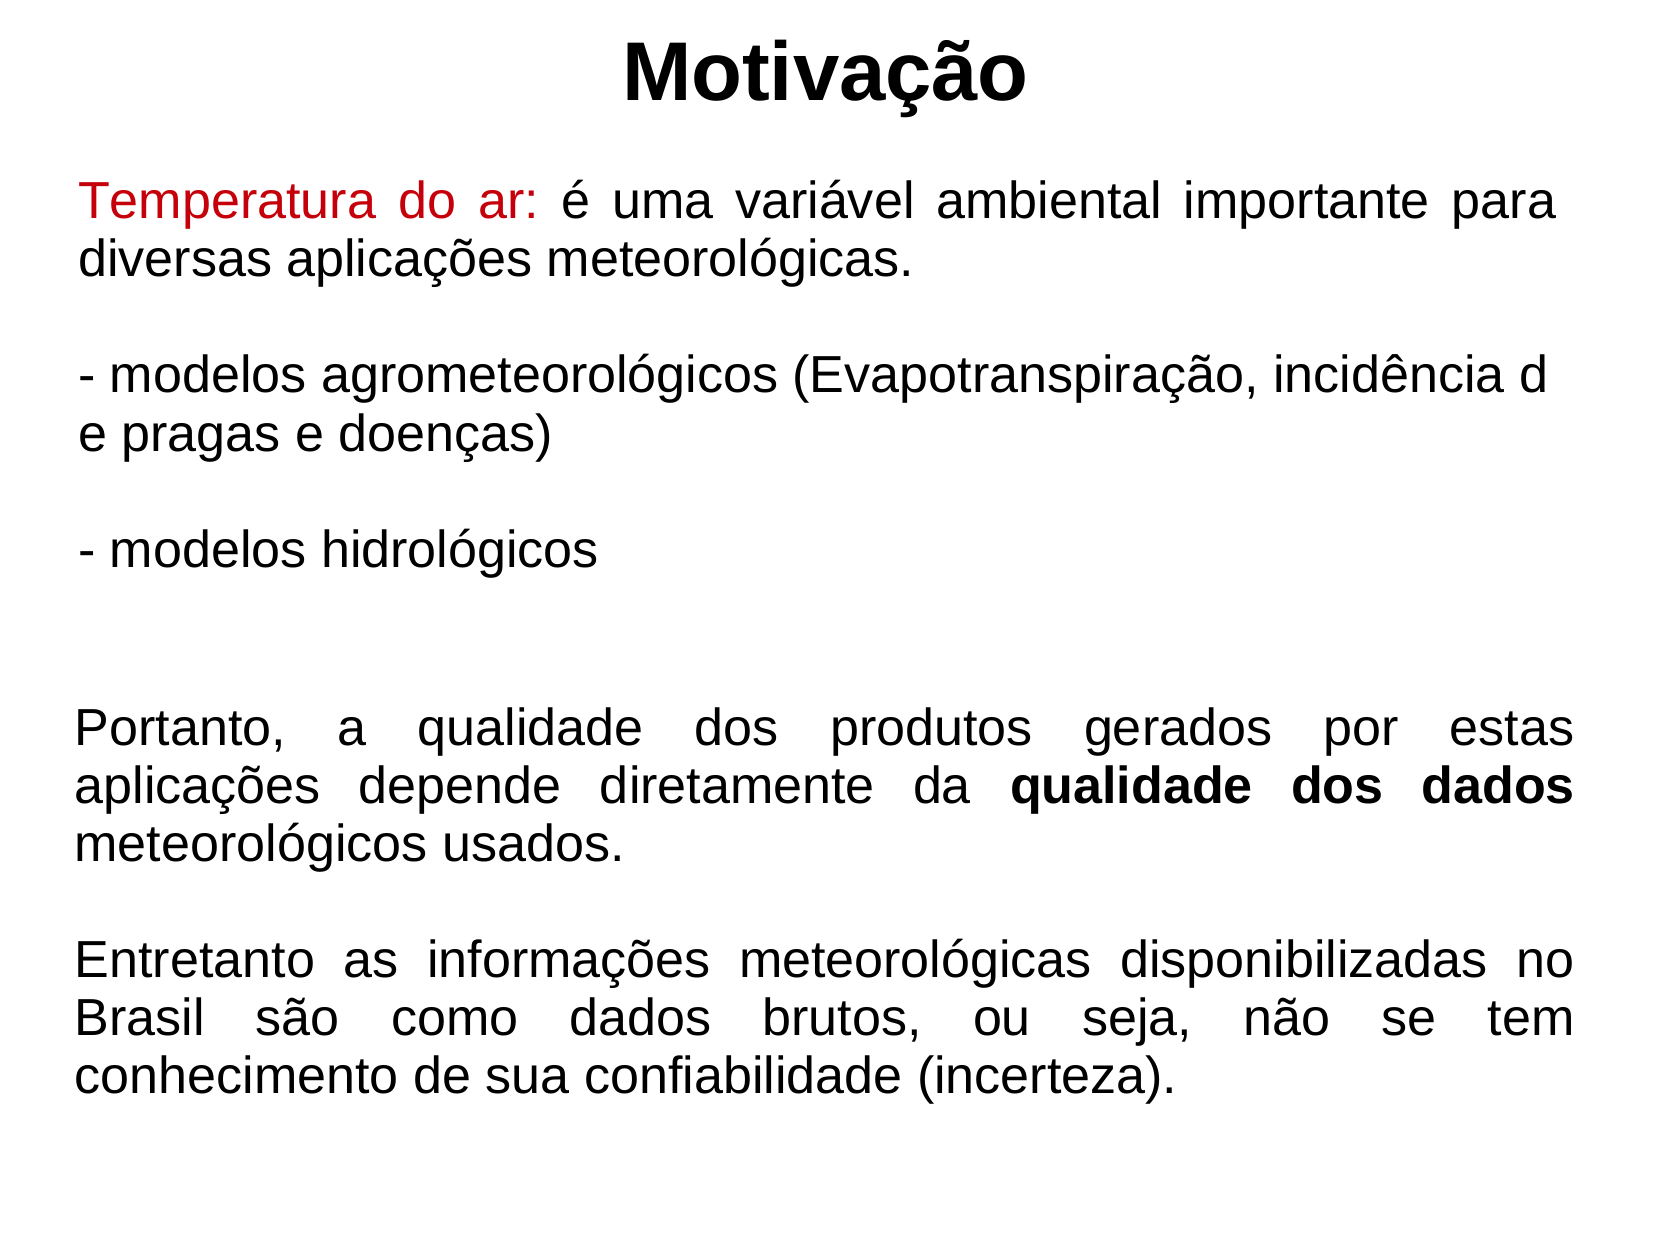

# Motivação
Temperatura do ar: é uma variável ambiental importante para diversas aplicações meteorológicas.
- modelos agrometeorológicos (Evapotranspiração, incidência d
e pragas e doenças)
- modelos hidrológicos
Portanto, a qualidade dos produtos gerados por estas aplicações depende diretamente da qualidade dos dados meteorológicos usados.
Entretanto as informações meteorológicas disponibilizadas no Brasil são como dados brutos, ou seja, não se tem conhecimento de sua confiabilidade (incerteza).